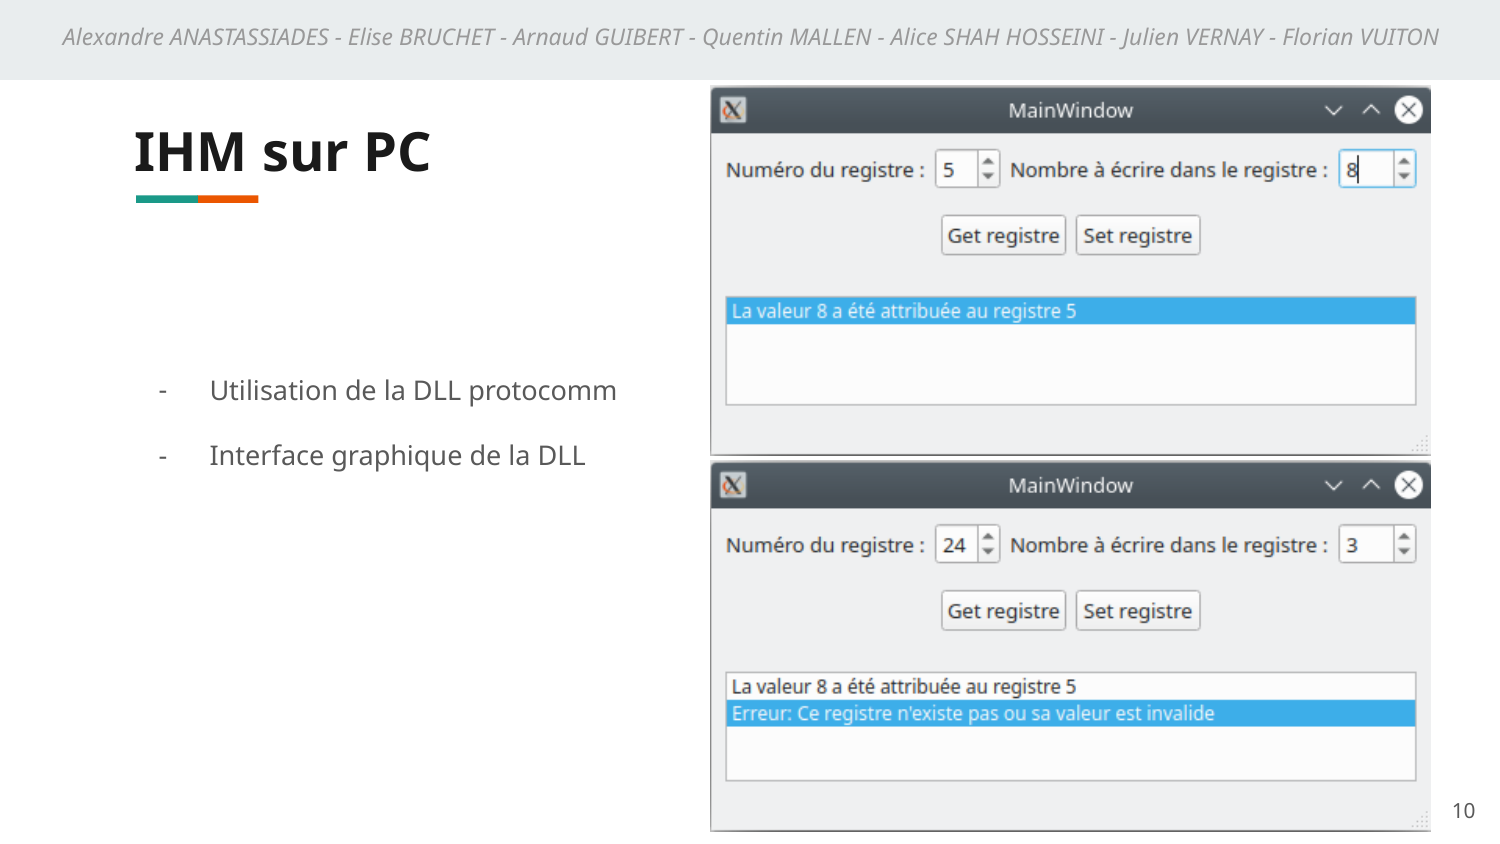

Alexandre ANASTASSIADES - Elise BRUCHET - Arnaud GUIBERT - Quentin MALLEN - Alice SHAH HOSSEINI - Julien VERNAY - Florian VUITON
# IHM sur PC
Utilisation de la DLL protocomm
Interface graphique de la DLL